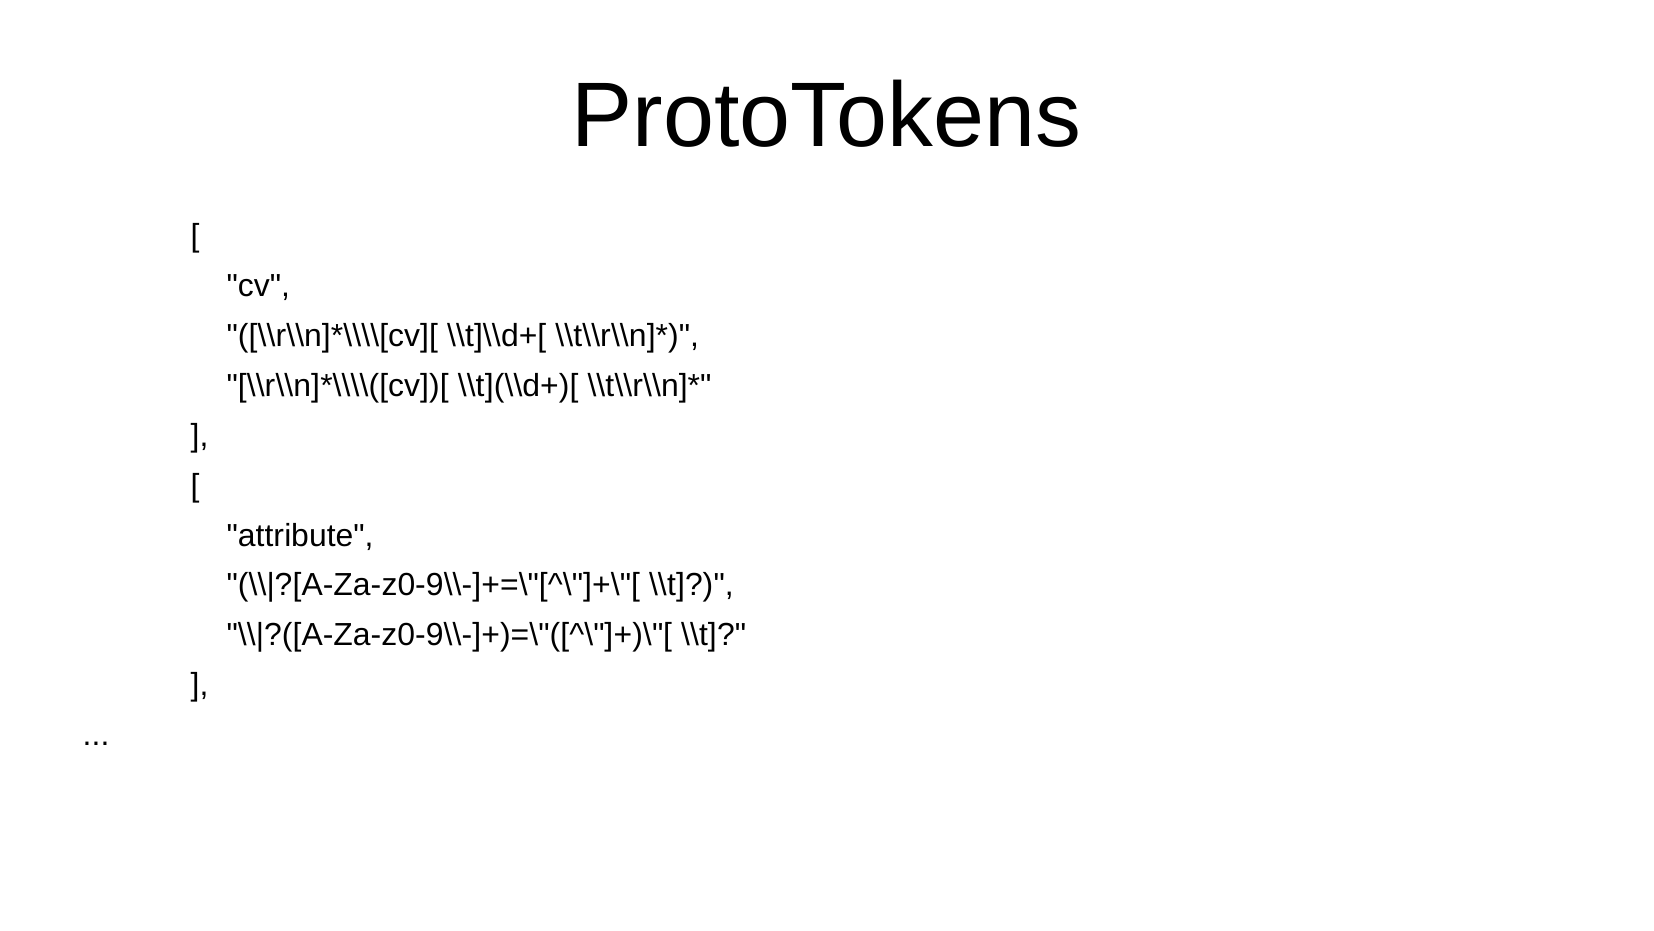

# ProtoTokens
 [
 "cv",
 "([\\r\\n]*\\\\[cv][ \\t]\\d+[ \\t\\r\\n]*)",
 "[\\r\\n]*\\\\([cv])[ \\t](\\d+)[ \\t\\r\\n]*"
 ],
 [
 "attribute",
 "(\\|?[A-Za-z0-9\\-]+=\"[^\"]+\"[ \\t]?)",
 "\\|?([A-Za-z0-9\\-]+)=\"([^\"]+)\"[ \\t]?"
 ],
...